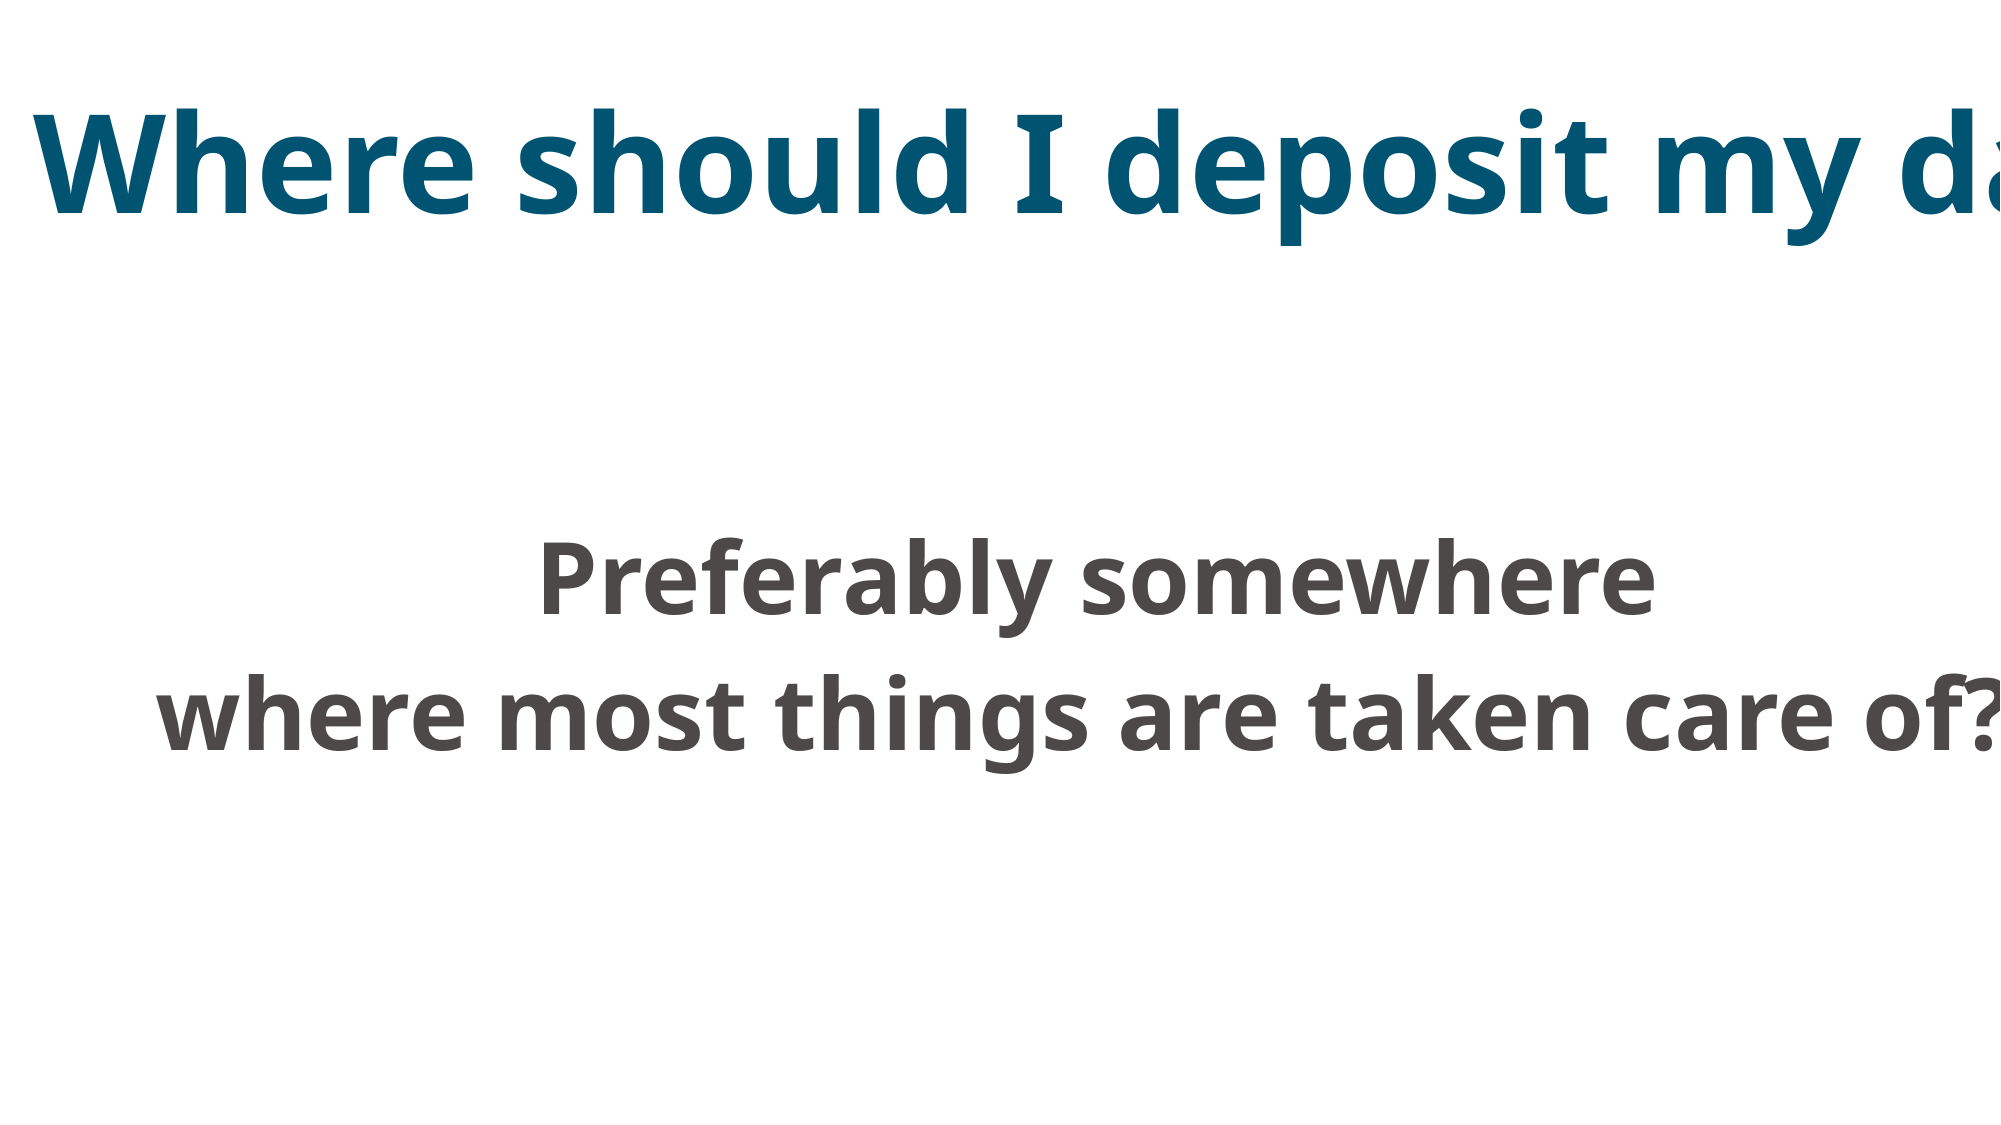

Where should I deposit my data?
Preferably somewhere
where most things are taken care of?